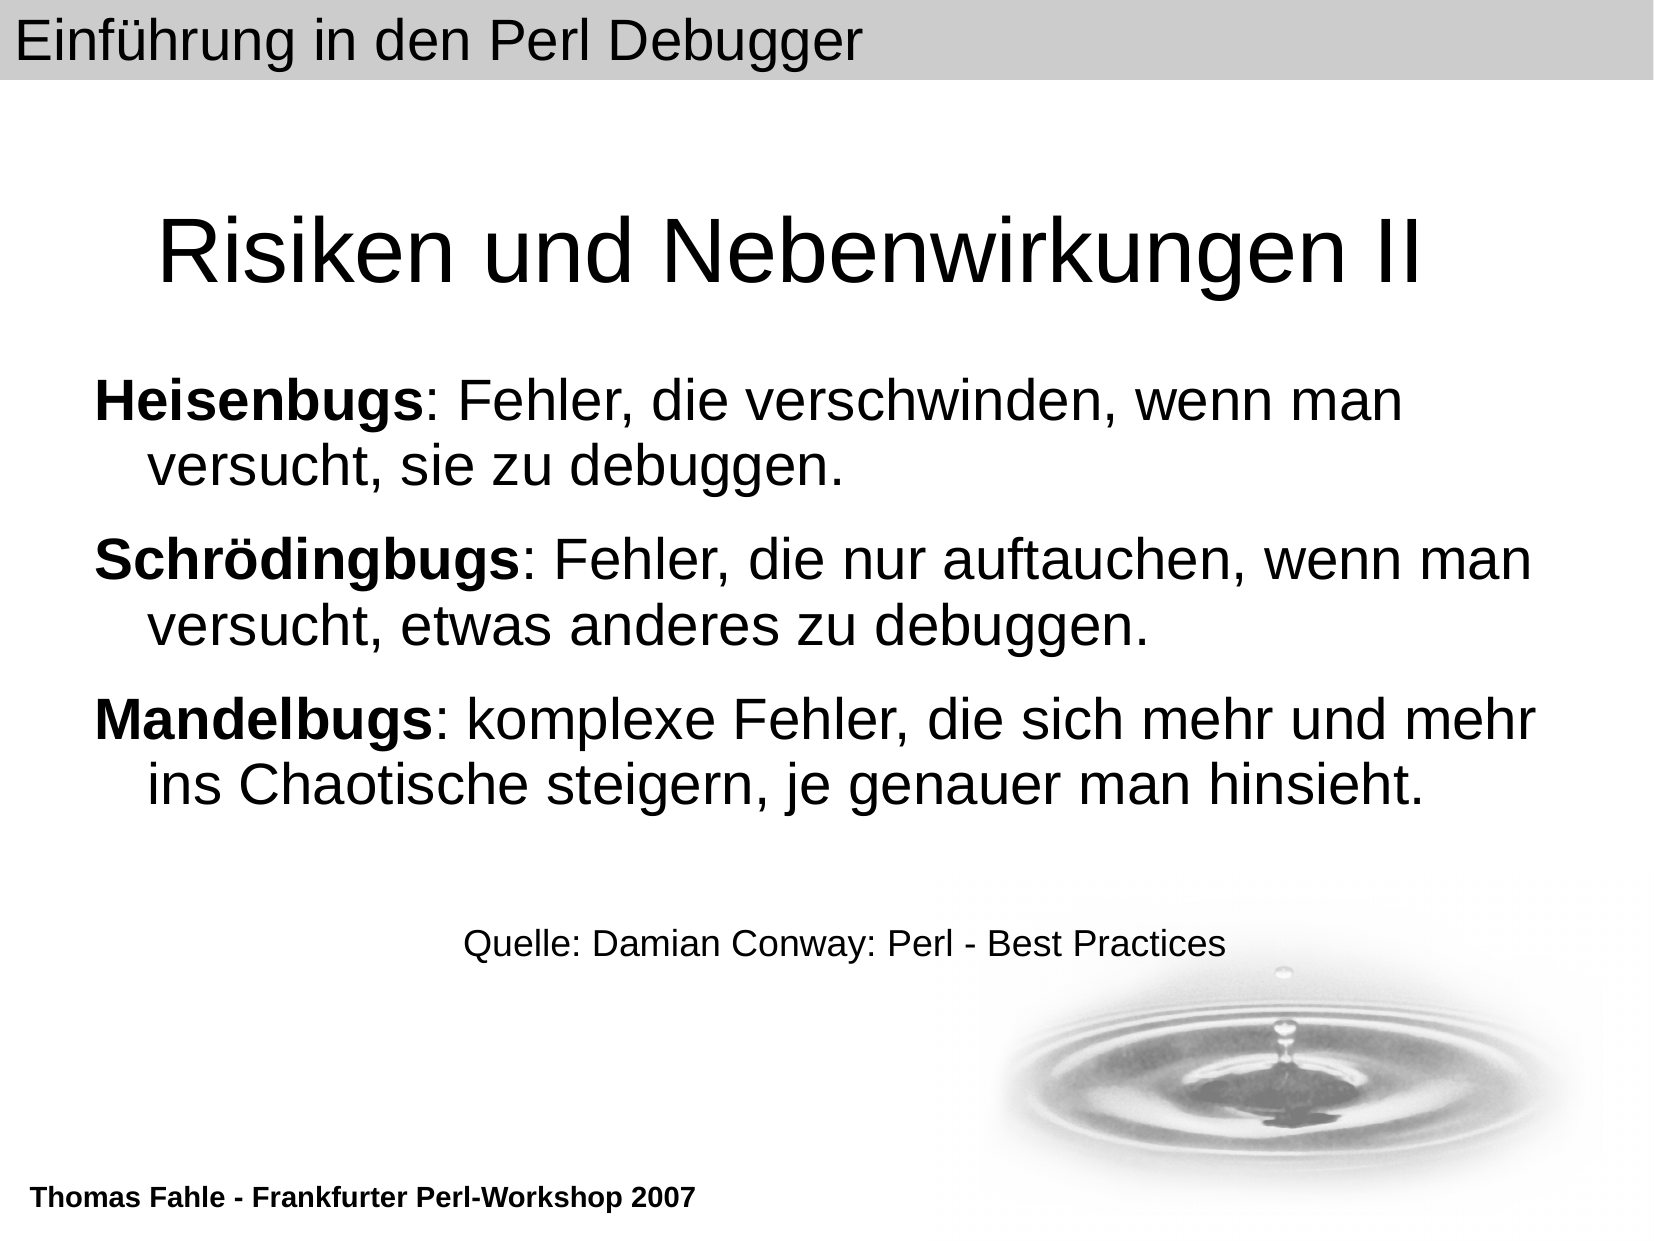

# Risiken und Nebenwirkungen II
Heisenbugs: Fehler, die verschwinden, wenn man versucht, sie zu debuggen.
Schrödingbugs: Fehler, die nur auftauchen, wenn man versucht, etwas anderes zu debuggen.
Mandelbugs: komplexe Fehler, die sich mehr und mehr ins Chaotische steigern, je genauer man hinsieht.
Quelle: Damian Conway: Perl - Best Practices